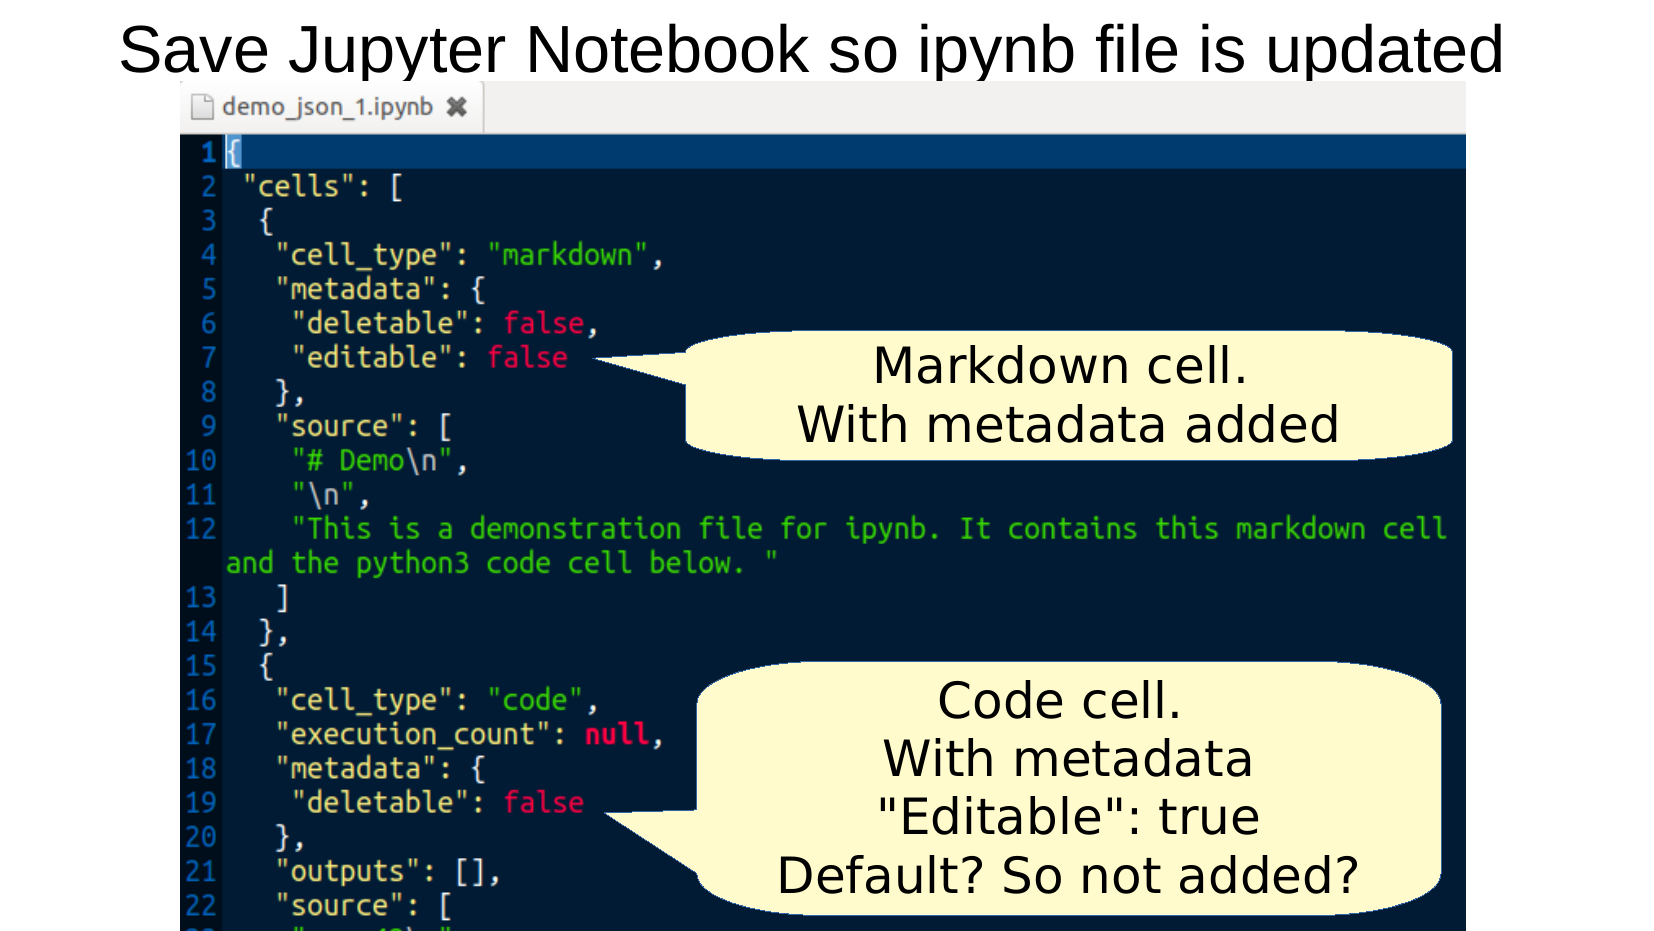

Save Jupyter Notebook so ipynb file is updated
Markdown cell.
With metadata added
Code cell.
With metadata
"Editable": true
Default? So not added?